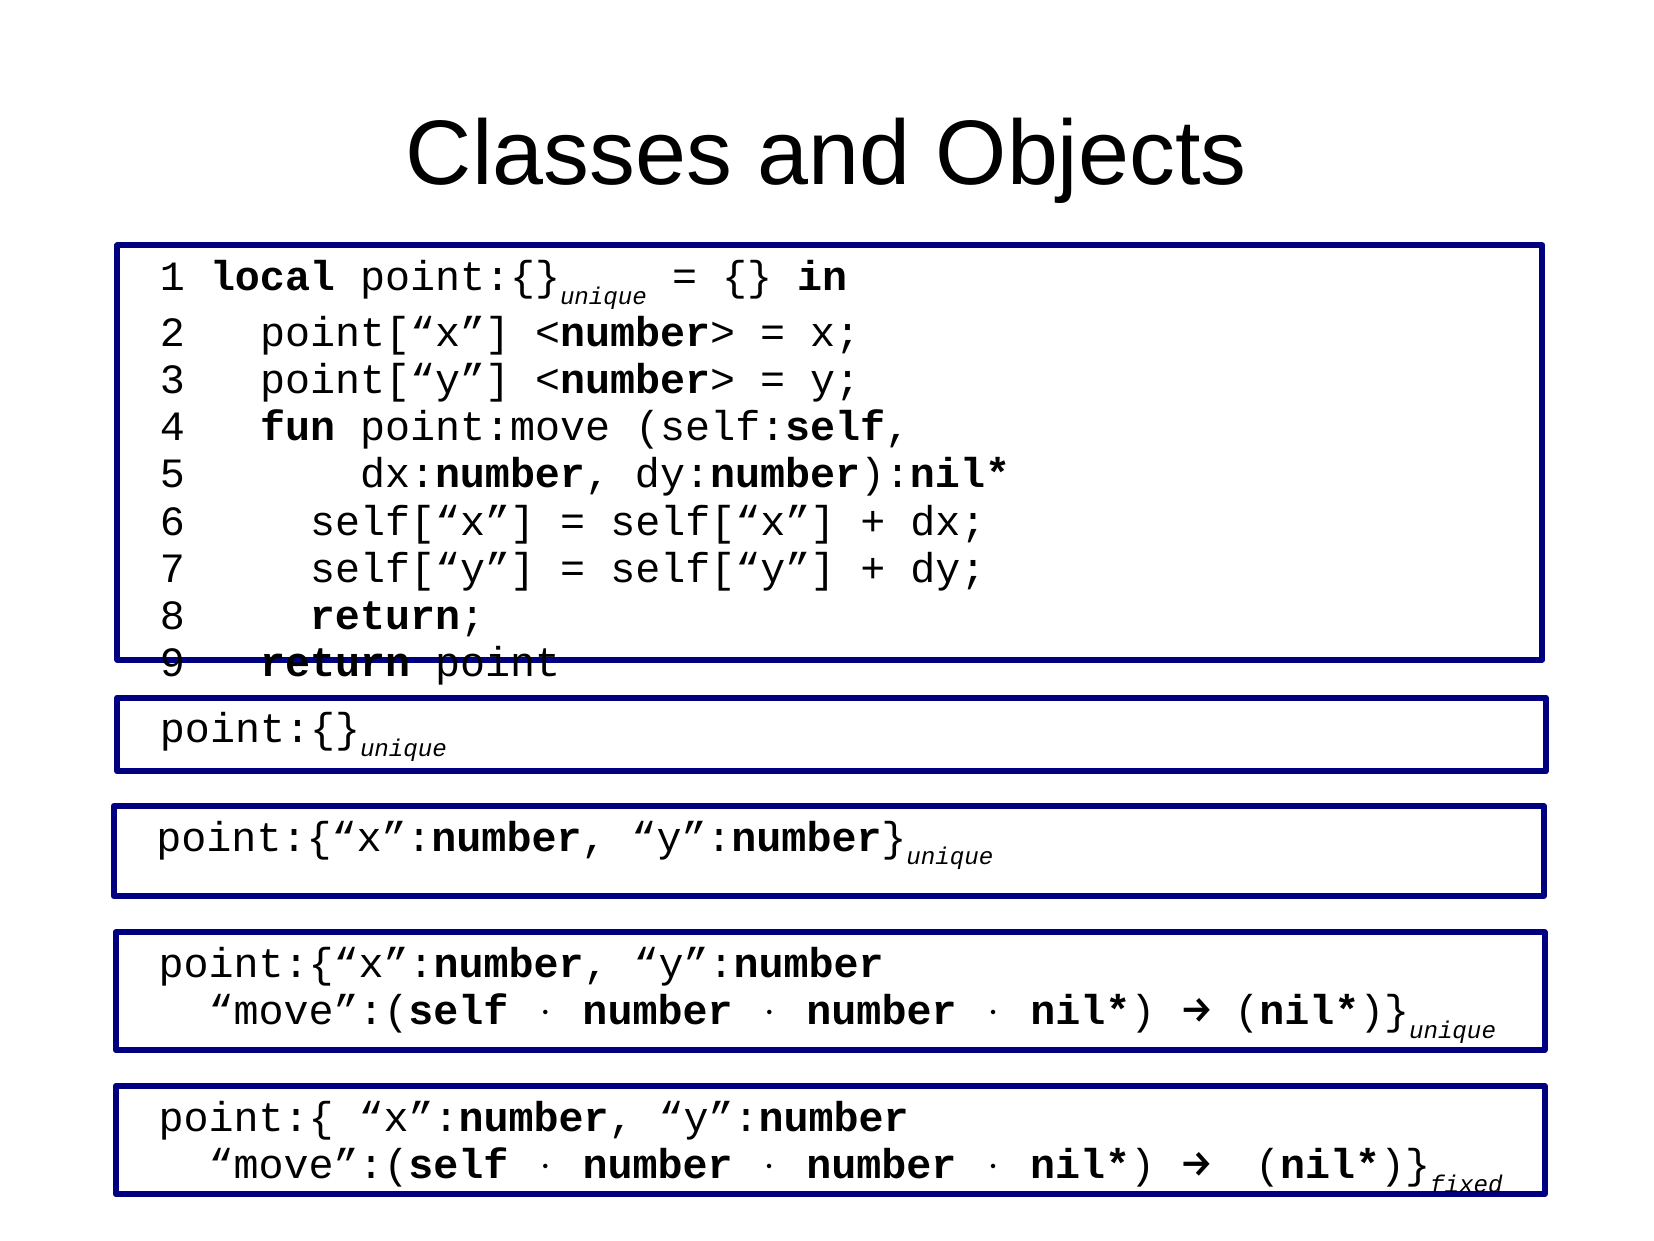

# Classes and Objects
 1 local point:{}unique = {} in
 2 point[“x”] = x;
 3 point[“y”] = y;
 4 fun point:move (self:self,
 5 dx:number, dy:number):nil*
 6 self[“x”] = self[“x”] + dx;
 7 self[“y”] = self[“y”] + dy;
 8 return;
 9 return point
 point:{}unique
 point:{“x”:number, “y”:number}unique
 point:{“x”:number, “y”:number
 “move”:(self × number × number × nil*) → (nil*)}unique
 point:{ “x”:number, “y”:number
 “move”:(self × number × number × nil*) → (nil*)}fixed